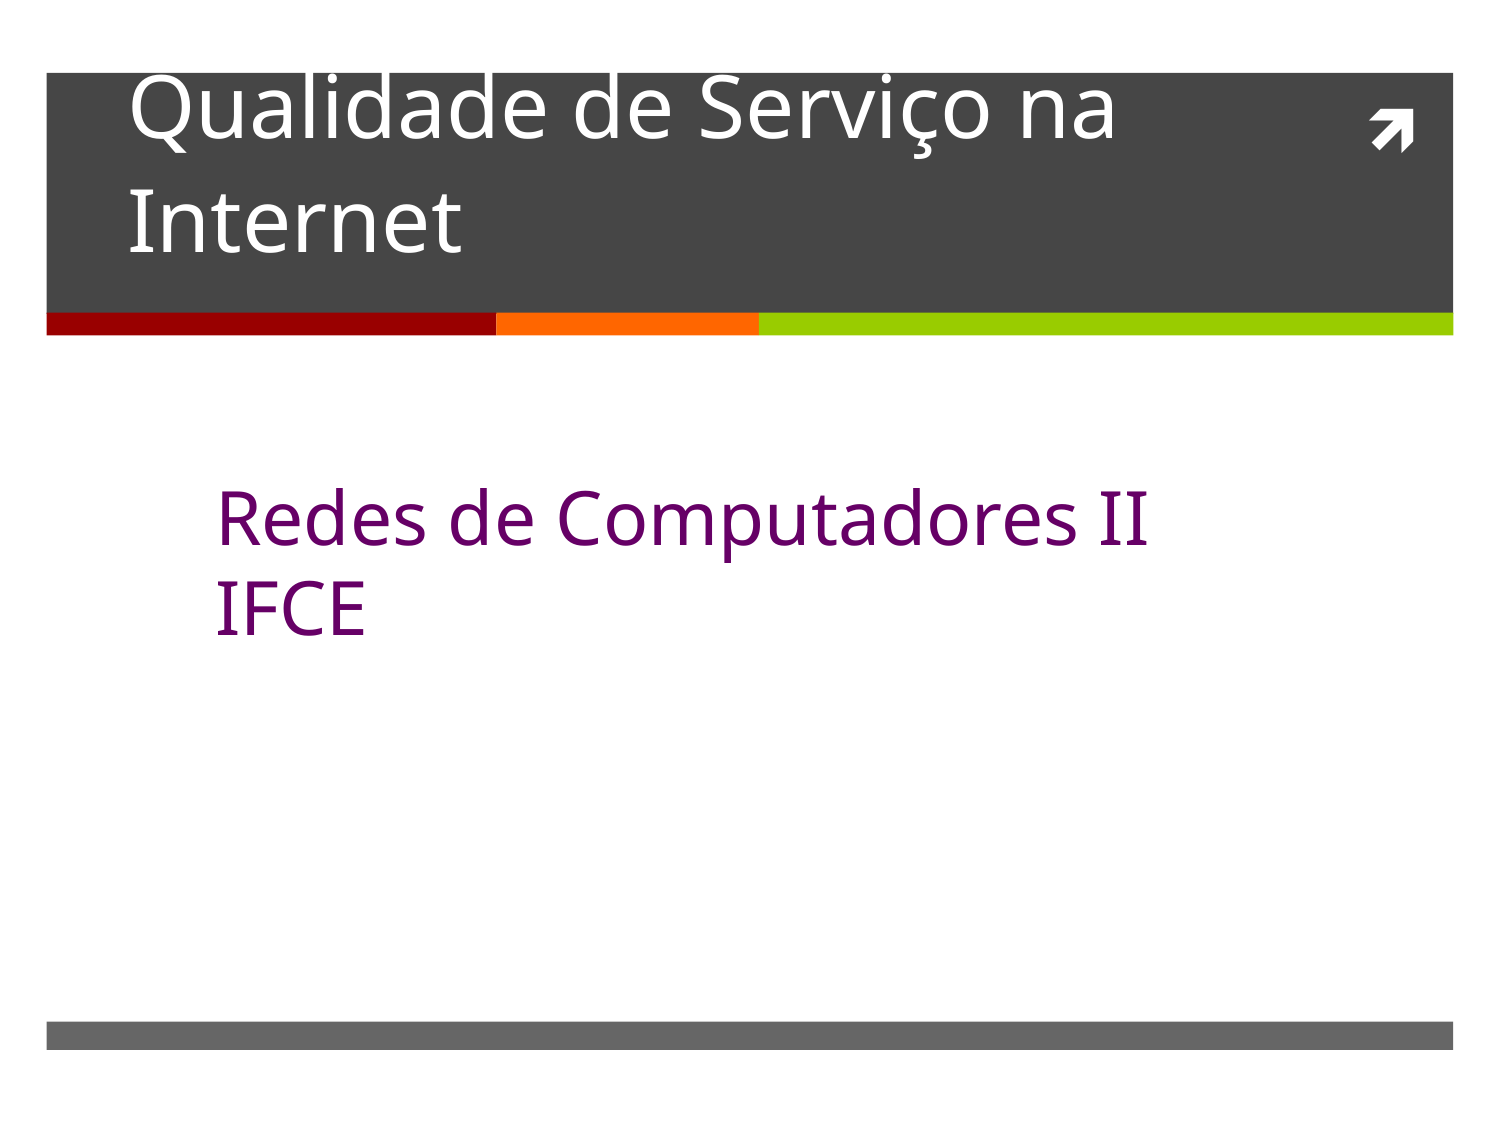

# Qualidade de Serviço na Internet
Redes de Computadores II
IFCE